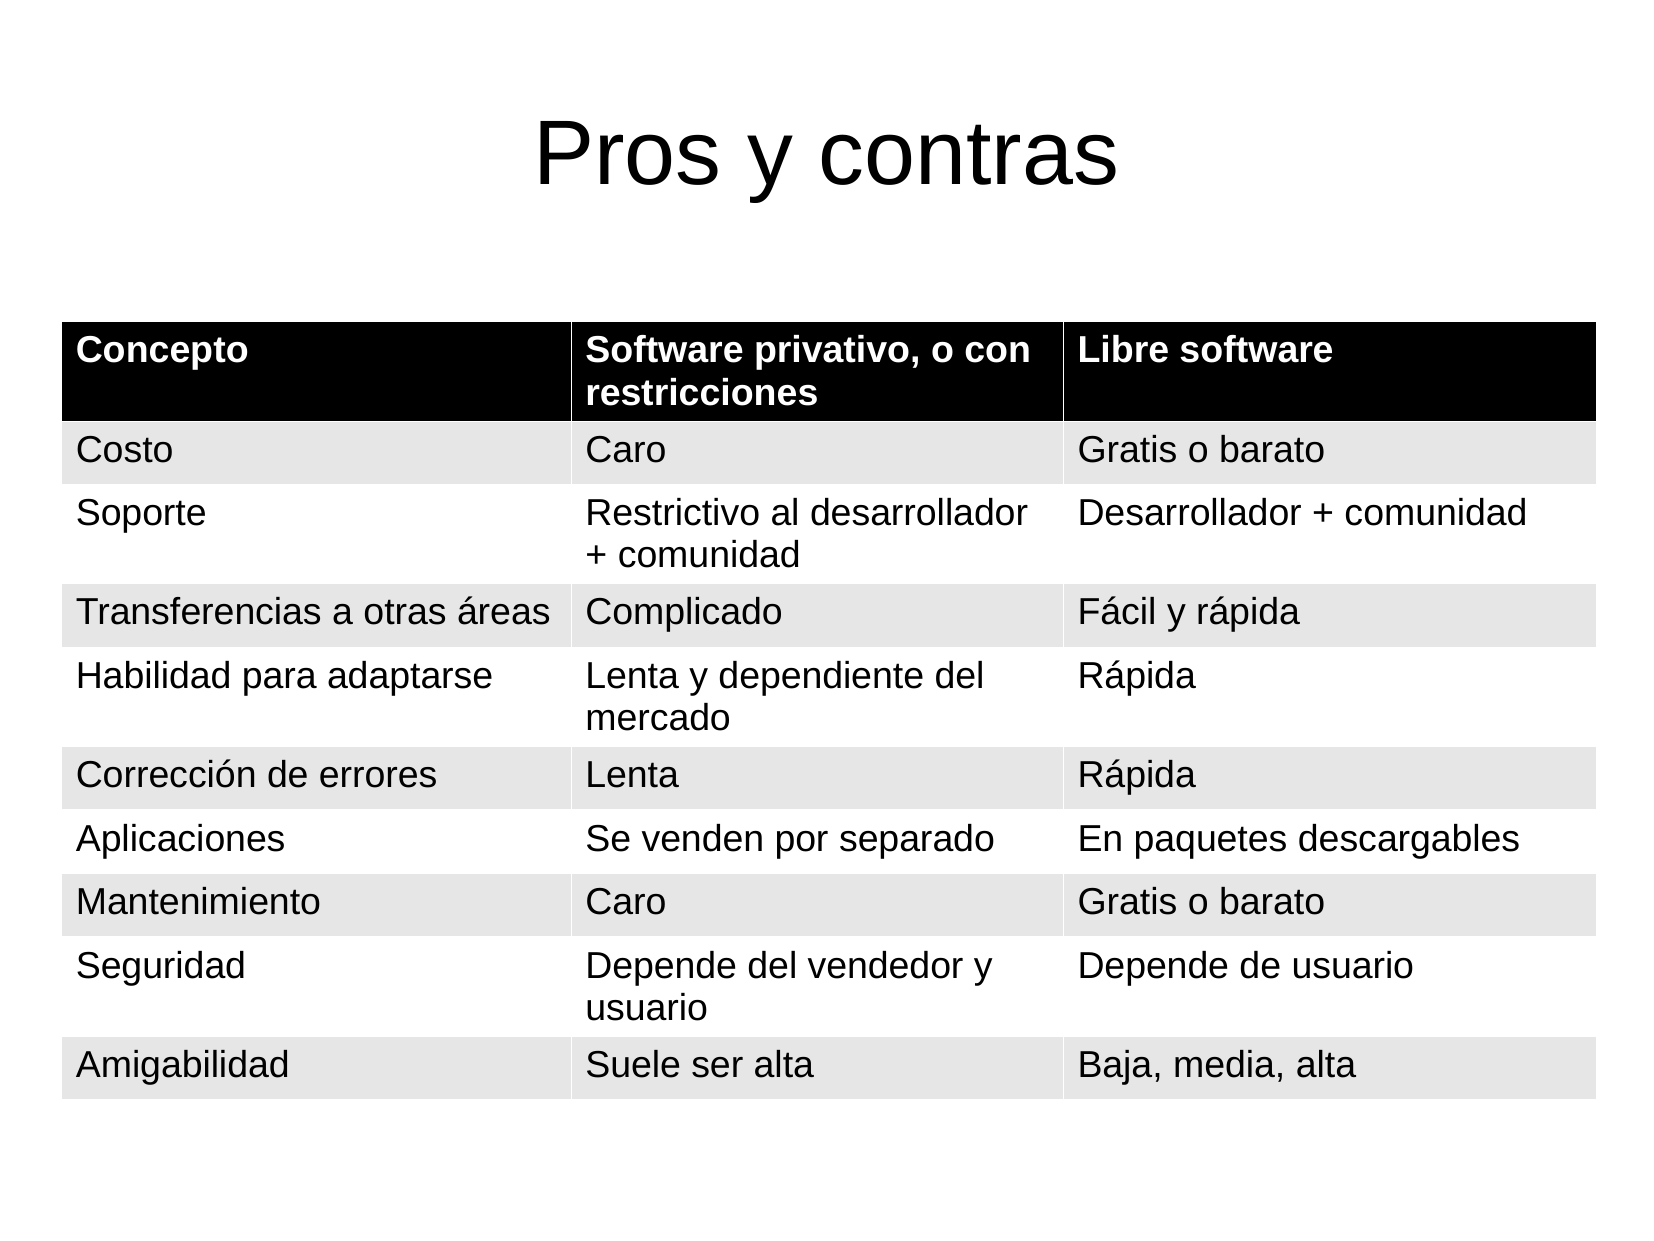

# Pros y contras
| Concepto | Software privativo, o con restricciones | Libre software |
| --- | --- | --- |
| Costo | Caro | Gratis o barato |
| Soporte | Restrictivo al desarrollador + comunidad | Desarrollador + comunidad |
| Transferencias a otras áreas | Complicado | Fácil y rápida |
| Habilidad para adaptarse | Lenta y dependiente del mercado | Rápida |
| Corrección de errores | Lenta | Rápida |
| Aplicaciones | Se venden por separado | En paquetes descargables |
| Mantenimiento | Caro | Gratis o barato |
| Seguridad | Depende del vendedor y usuario | Depende de usuario |
| Amigabilidad | Suele ser alta | Baja, media, alta |
| | | |